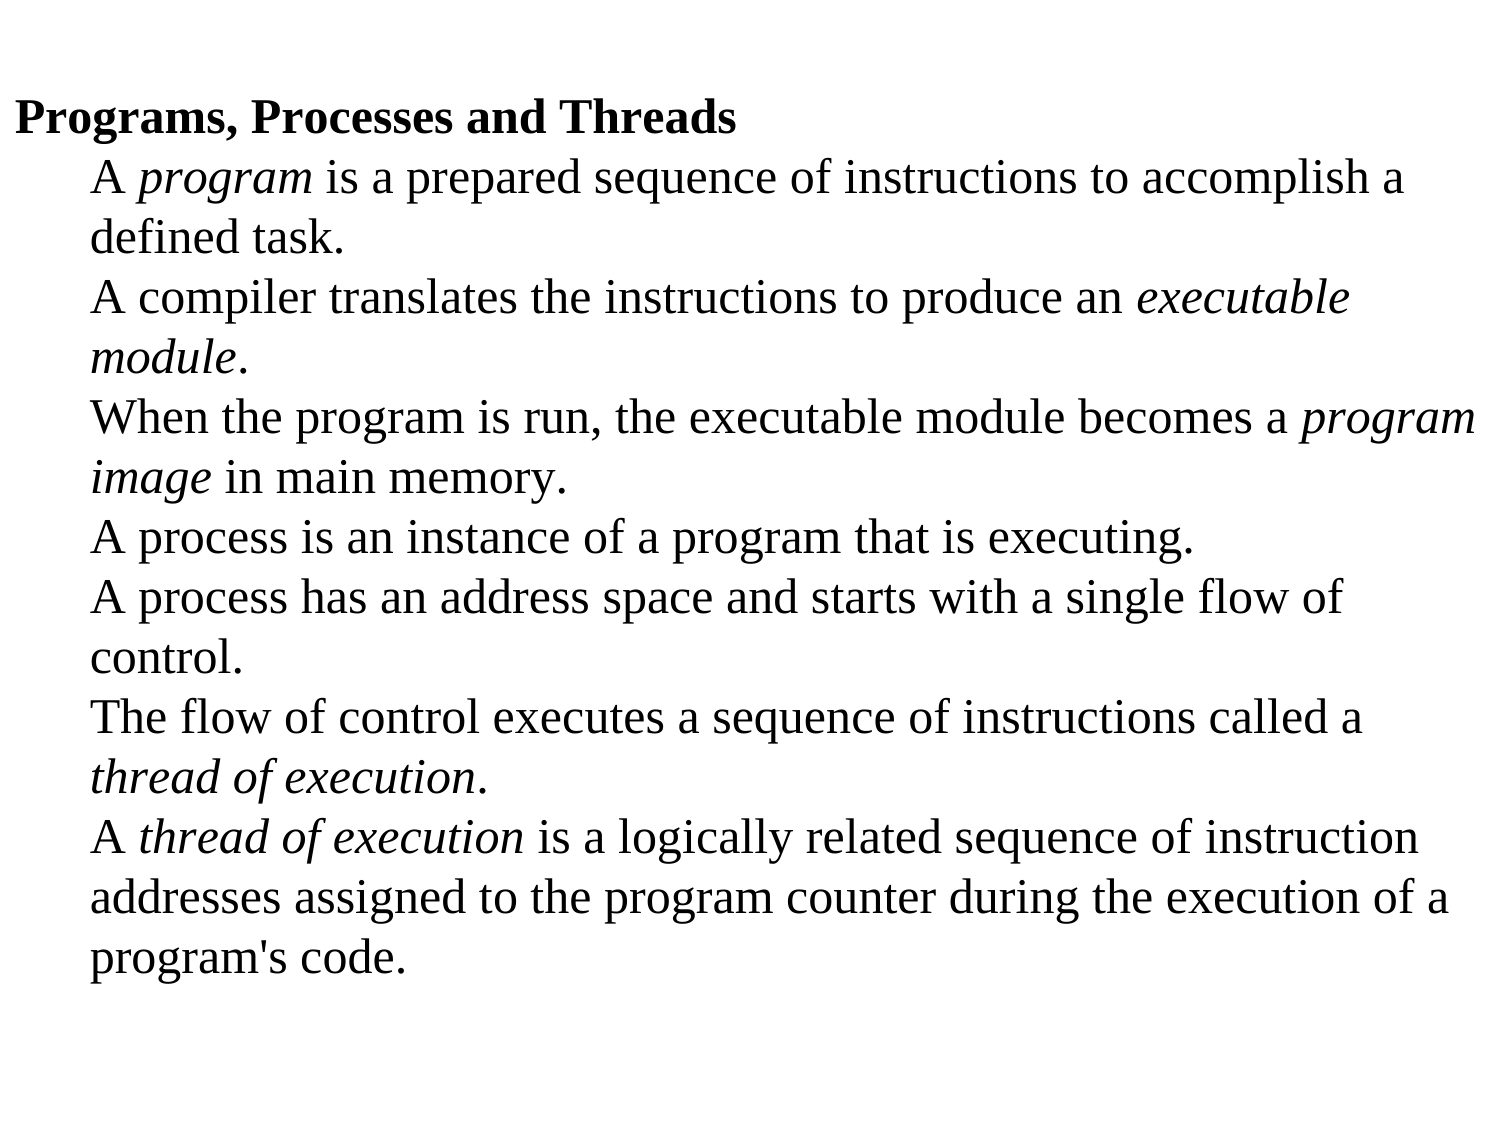

Programs, Processes and Threads
A program is a prepared sequence of instructions to accomplish a defined task.
A compiler translates the instructions to produce an executable module.
When the program is run, the executable module becomes a program image in main memory.
A process is an instance of a program that is executing.
A process has an address space and starts with a single flow of control.
The flow of control executes a sequence of instructions called a thread of execution.
A thread of execution is a logically related sequence of instruction addresses assigned to the program counter during the execution of a program's code.